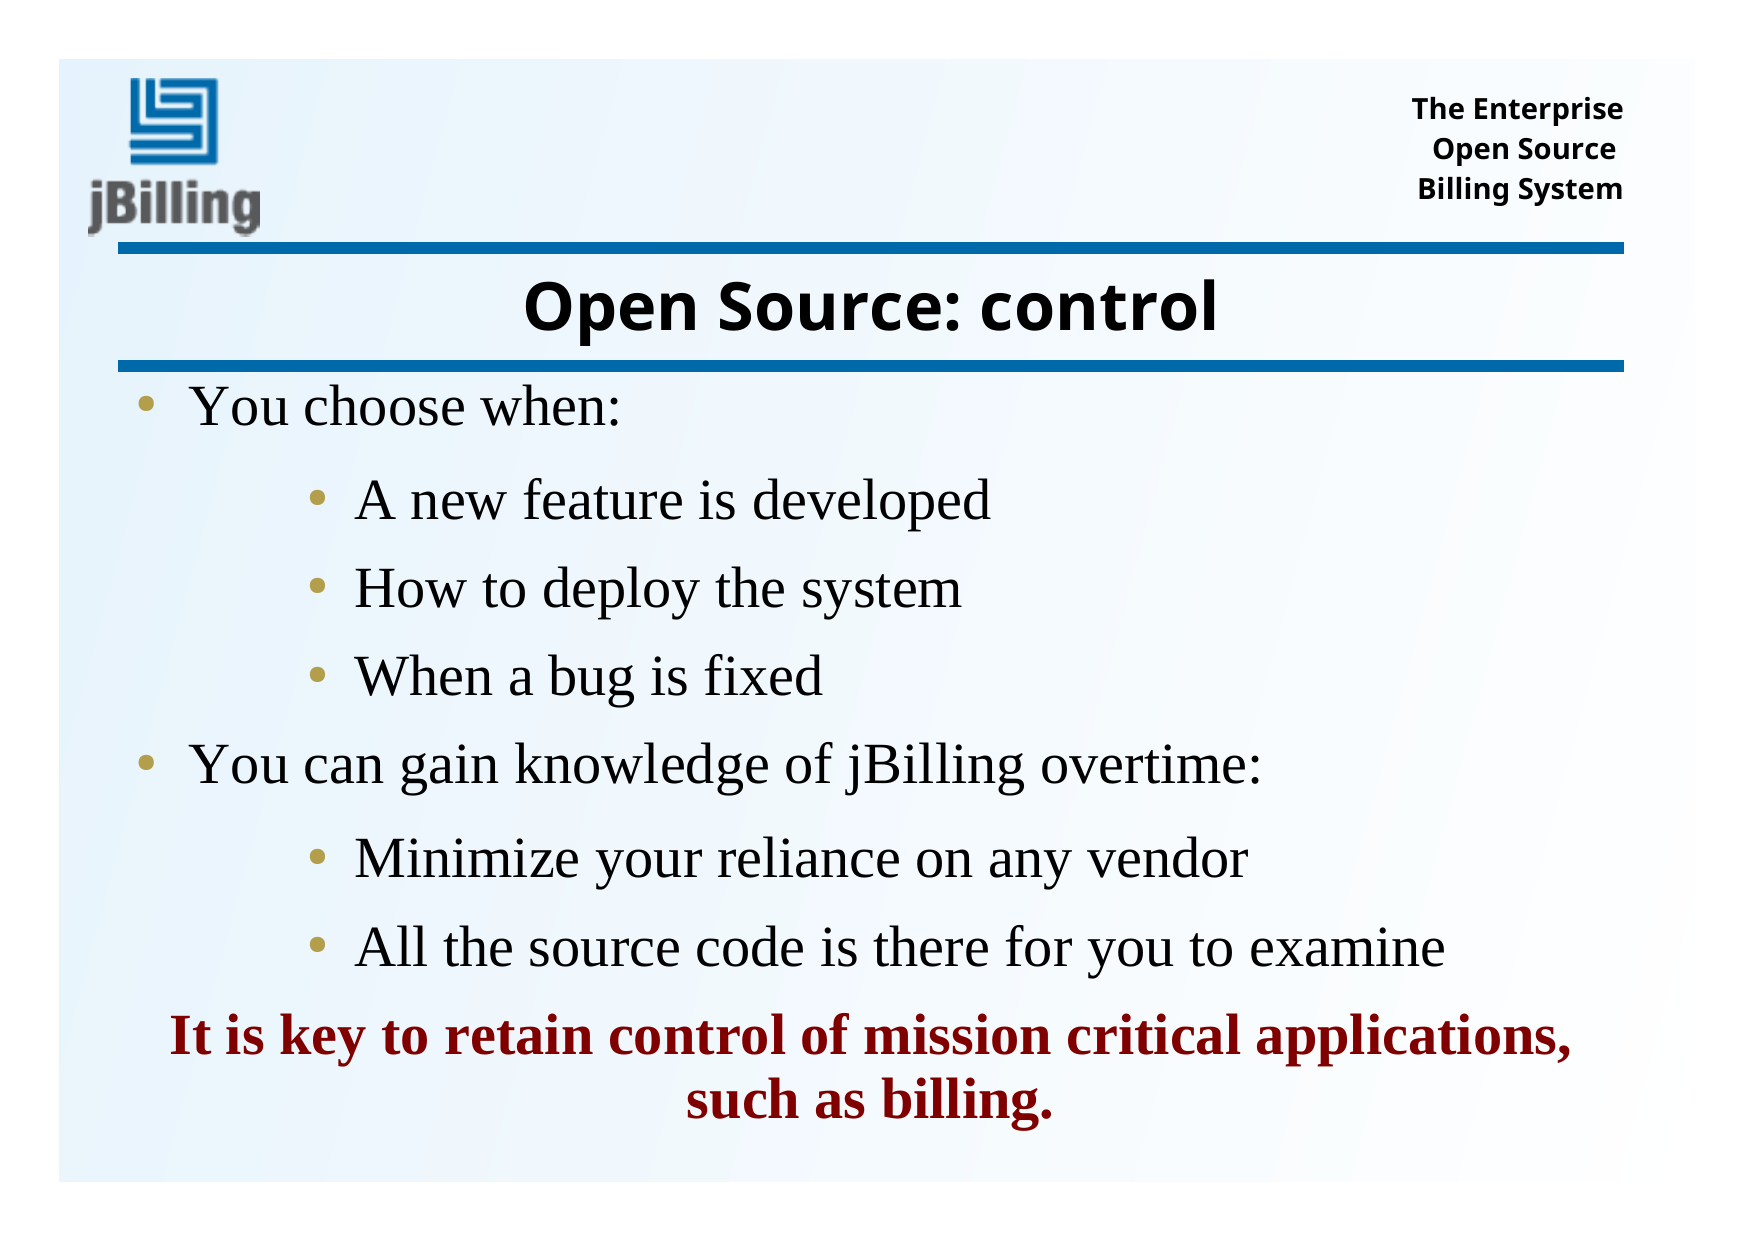

# Open Source: control
You choose when:
A new feature is developed
How to deploy the system
When a bug is fixed
You can gain knowledge of jBilling overtime:
Minimize your reliance on any vendor
All the source code is there for you to examine
It is key to retain control of mission critical applications, such as billing.